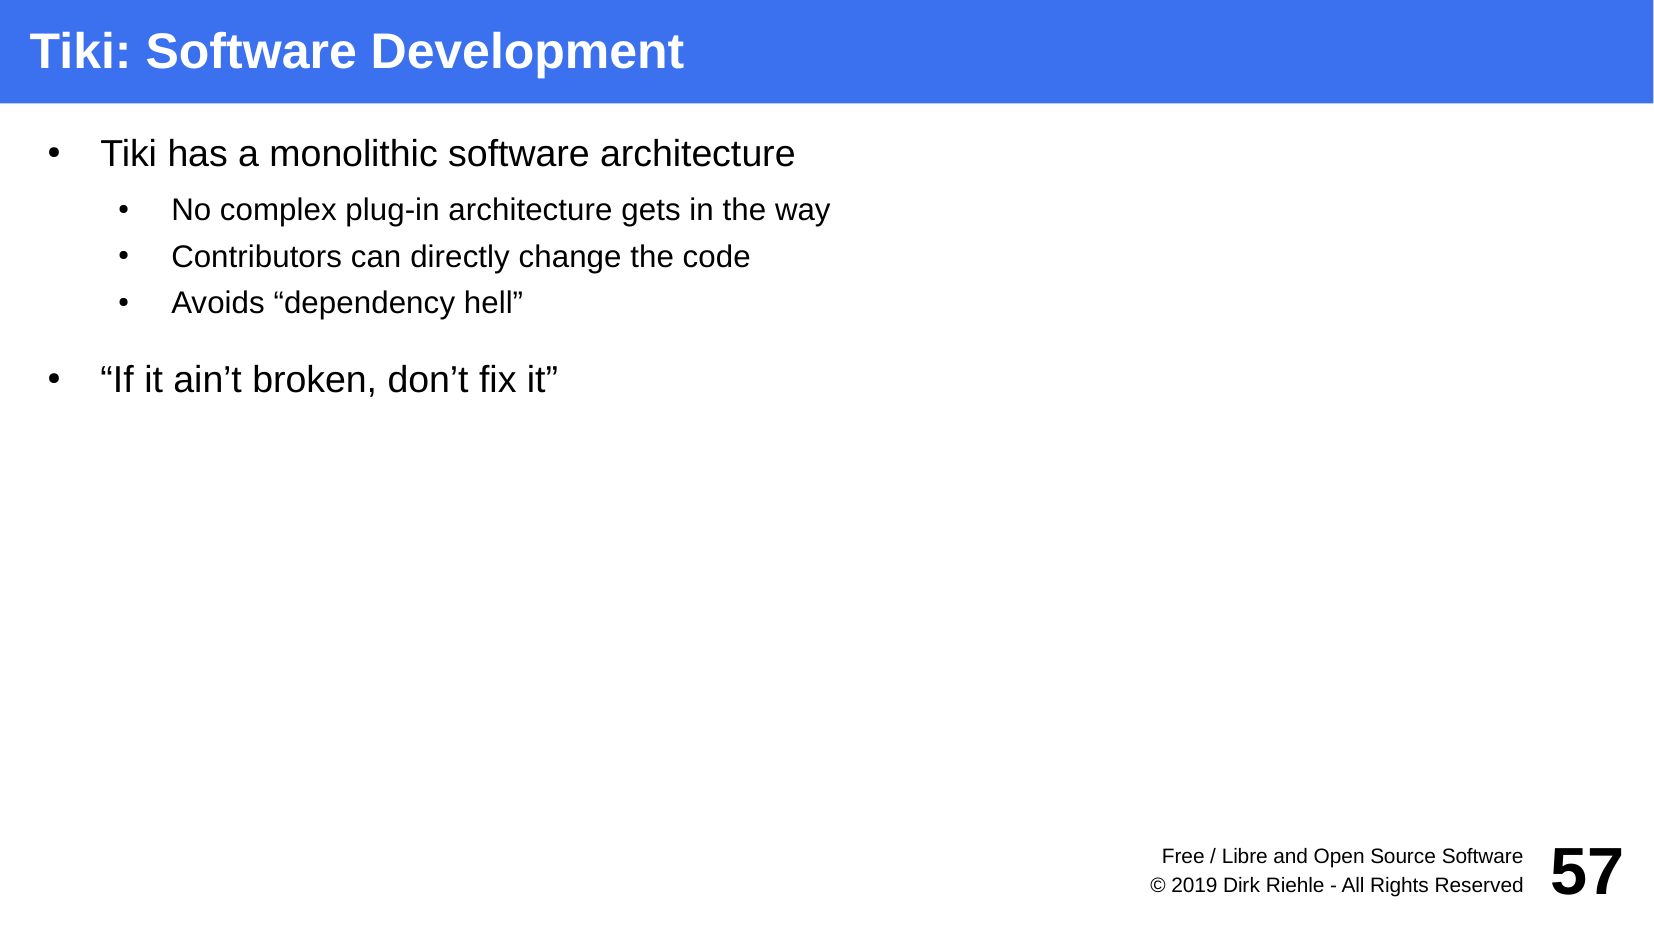

# Tiki: Software Development
Tiki has a monolithic software architecture
No complex plug-in architecture gets in the way
Contributors can directly change the code
Avoids “dependency hell”
“If it ain’t broken, don’t fix it”
Free / Libre and Open Source Software
57
© 2019 Dirk Riehle - All Rights Reserved